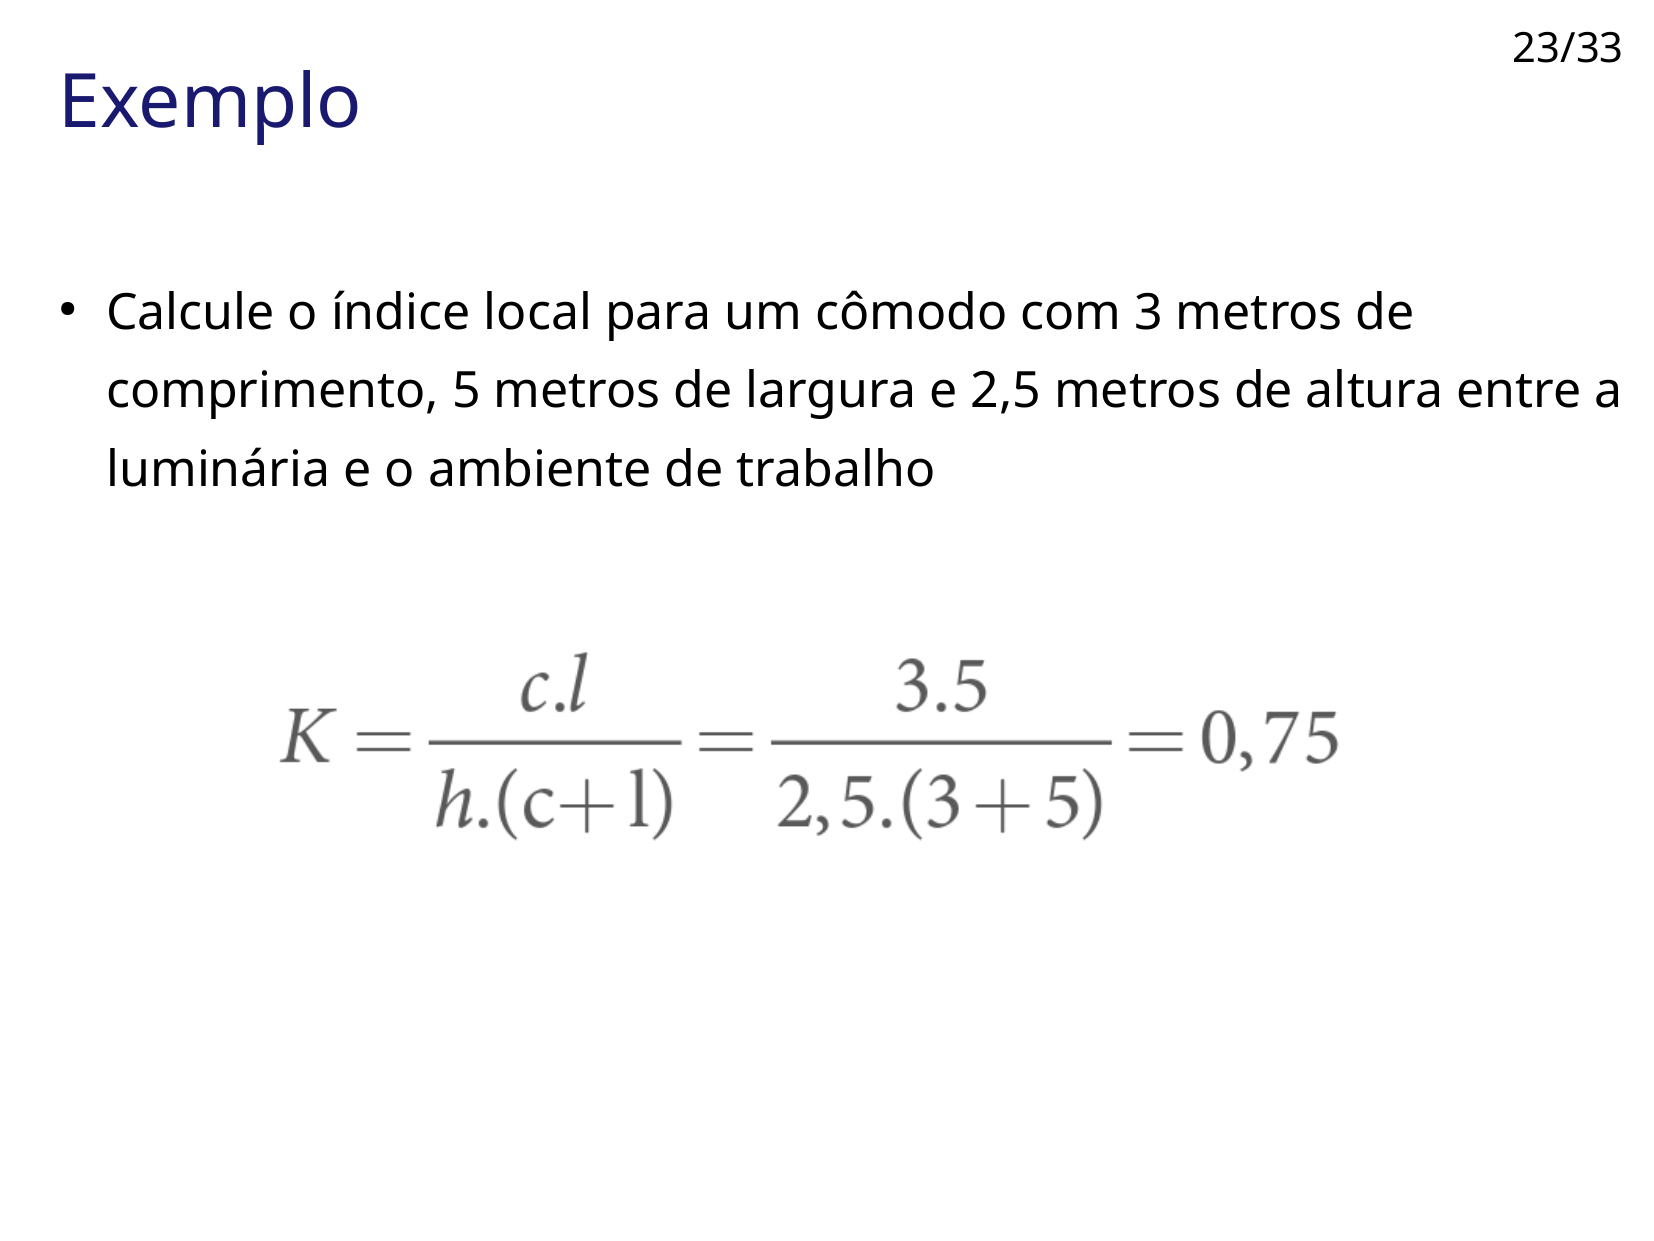

23
# Exemplo
Calcule o índice local para um cômodo com 3 metros de comprimento, 5 metros de largura e 2,5 metros de altura entre a luminária e o ambiente de trabalho